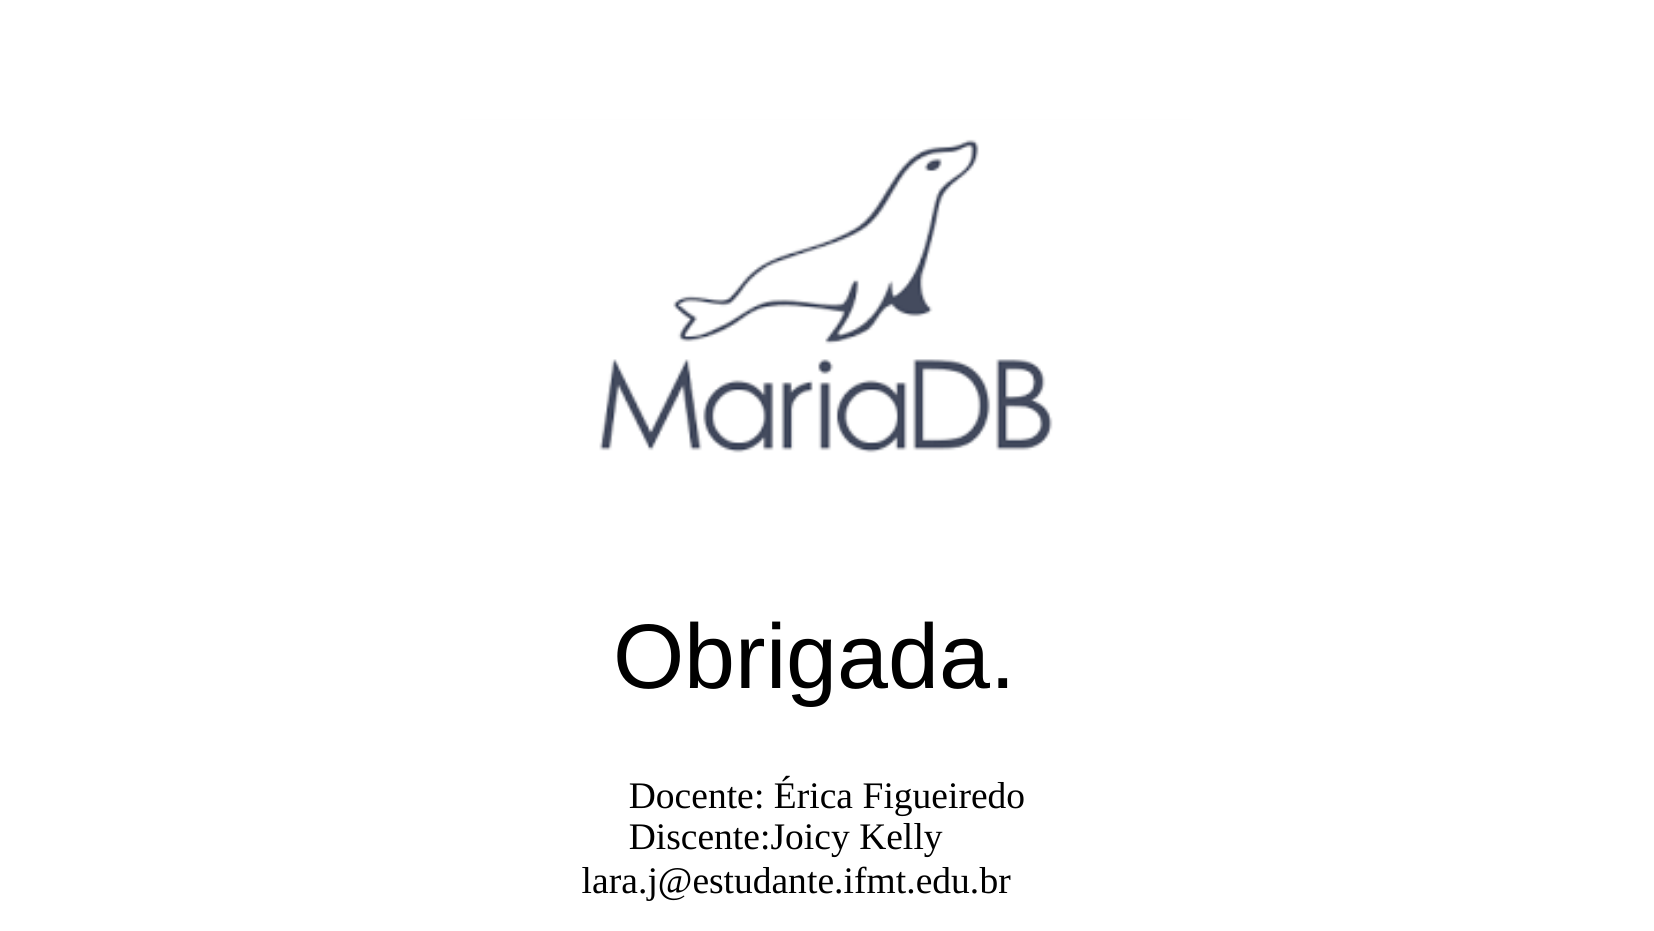

# Obrigada.
Docente: Érica Figueiredo
Discente:Joicy Kelly
lara.j@estudante.ifmt.edu.br